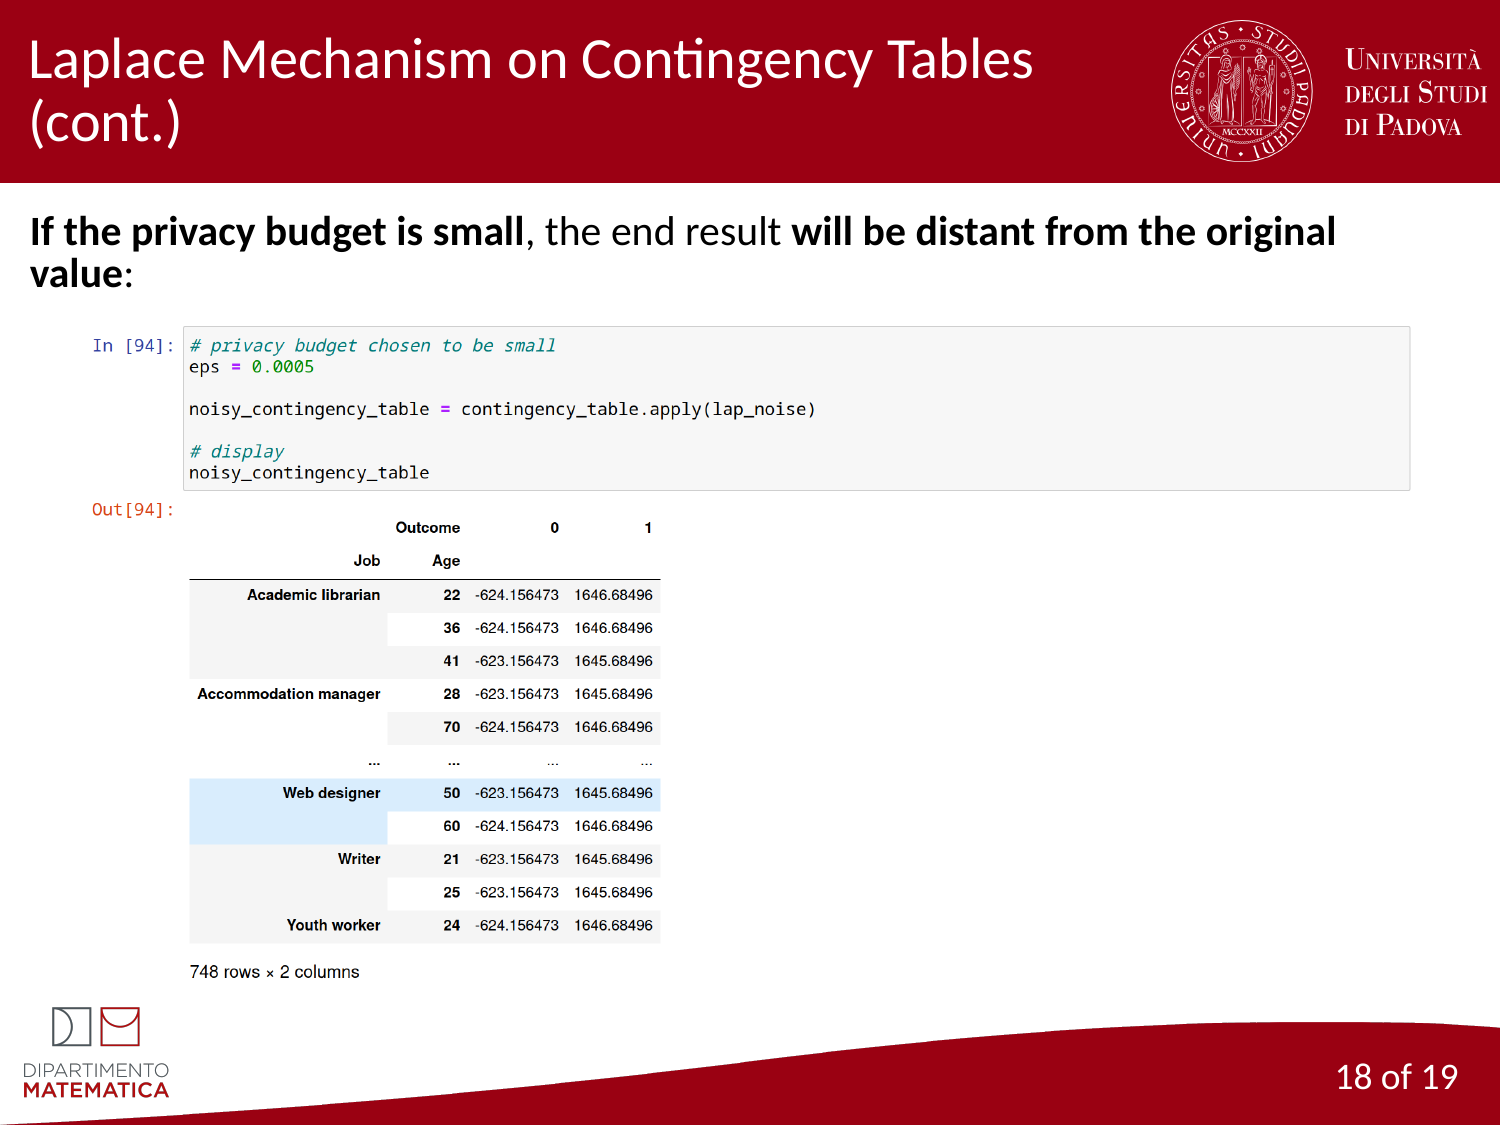

# Laplace Mechanism on Contingency Tables 	 (cont.)
If the privacy budget is small, the end result will be distant from the original value:
 of 19